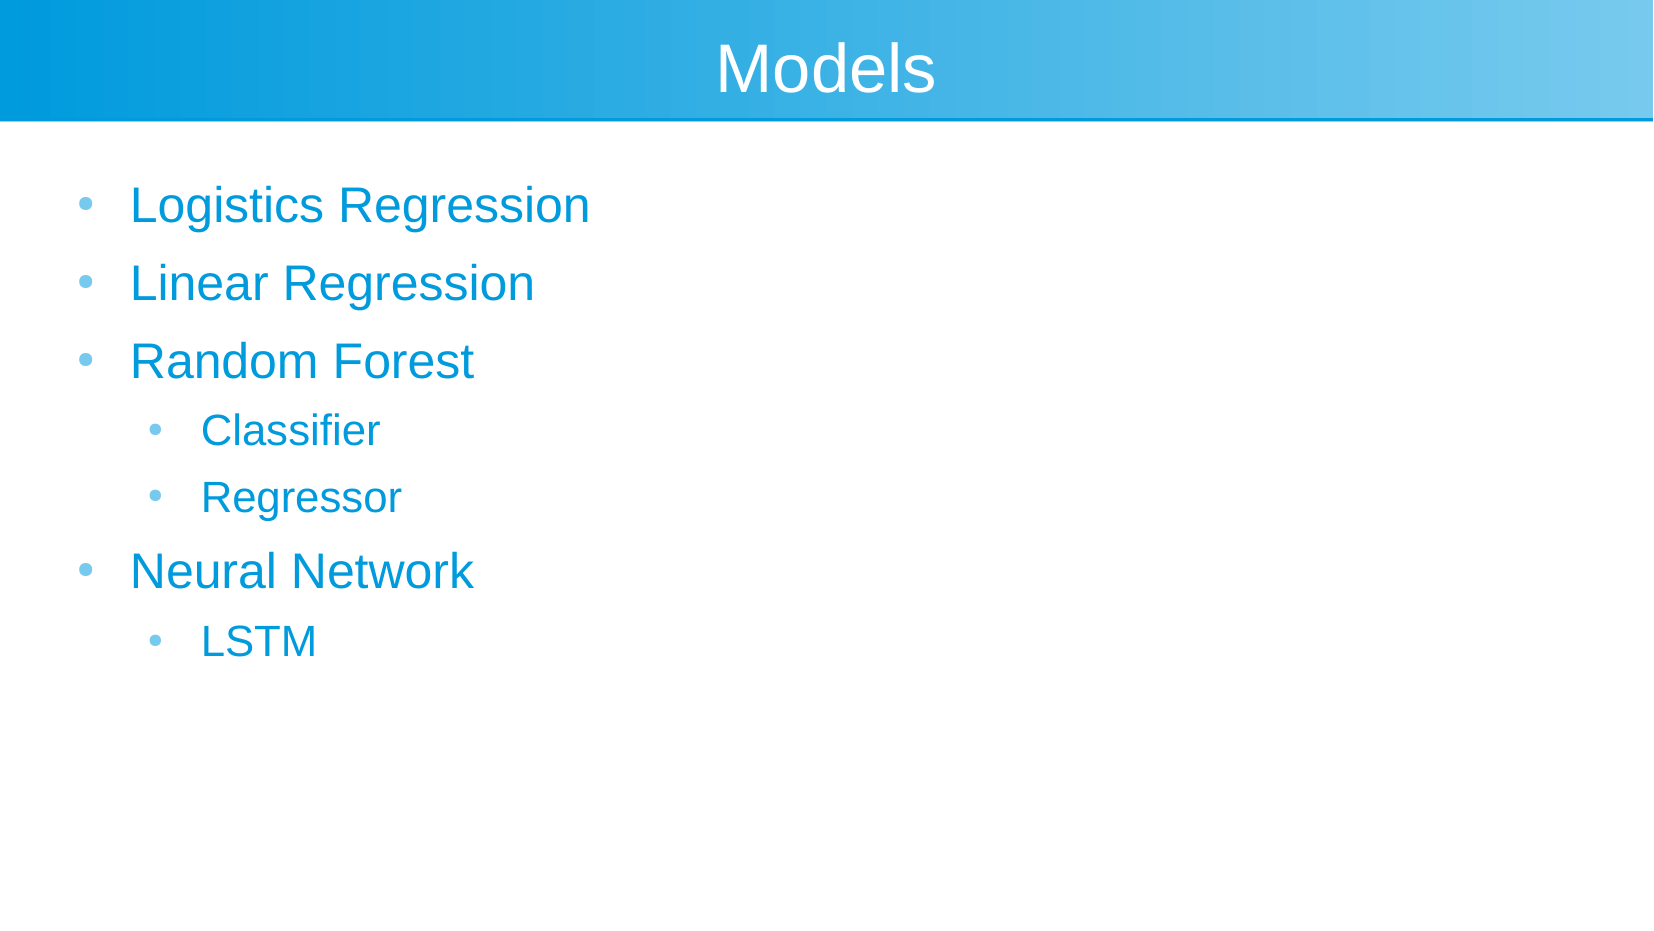

# Models
Logistics Regression
Linear Regression
Random Forest
Classifier
Regressor
Neural Network
LSTM
12